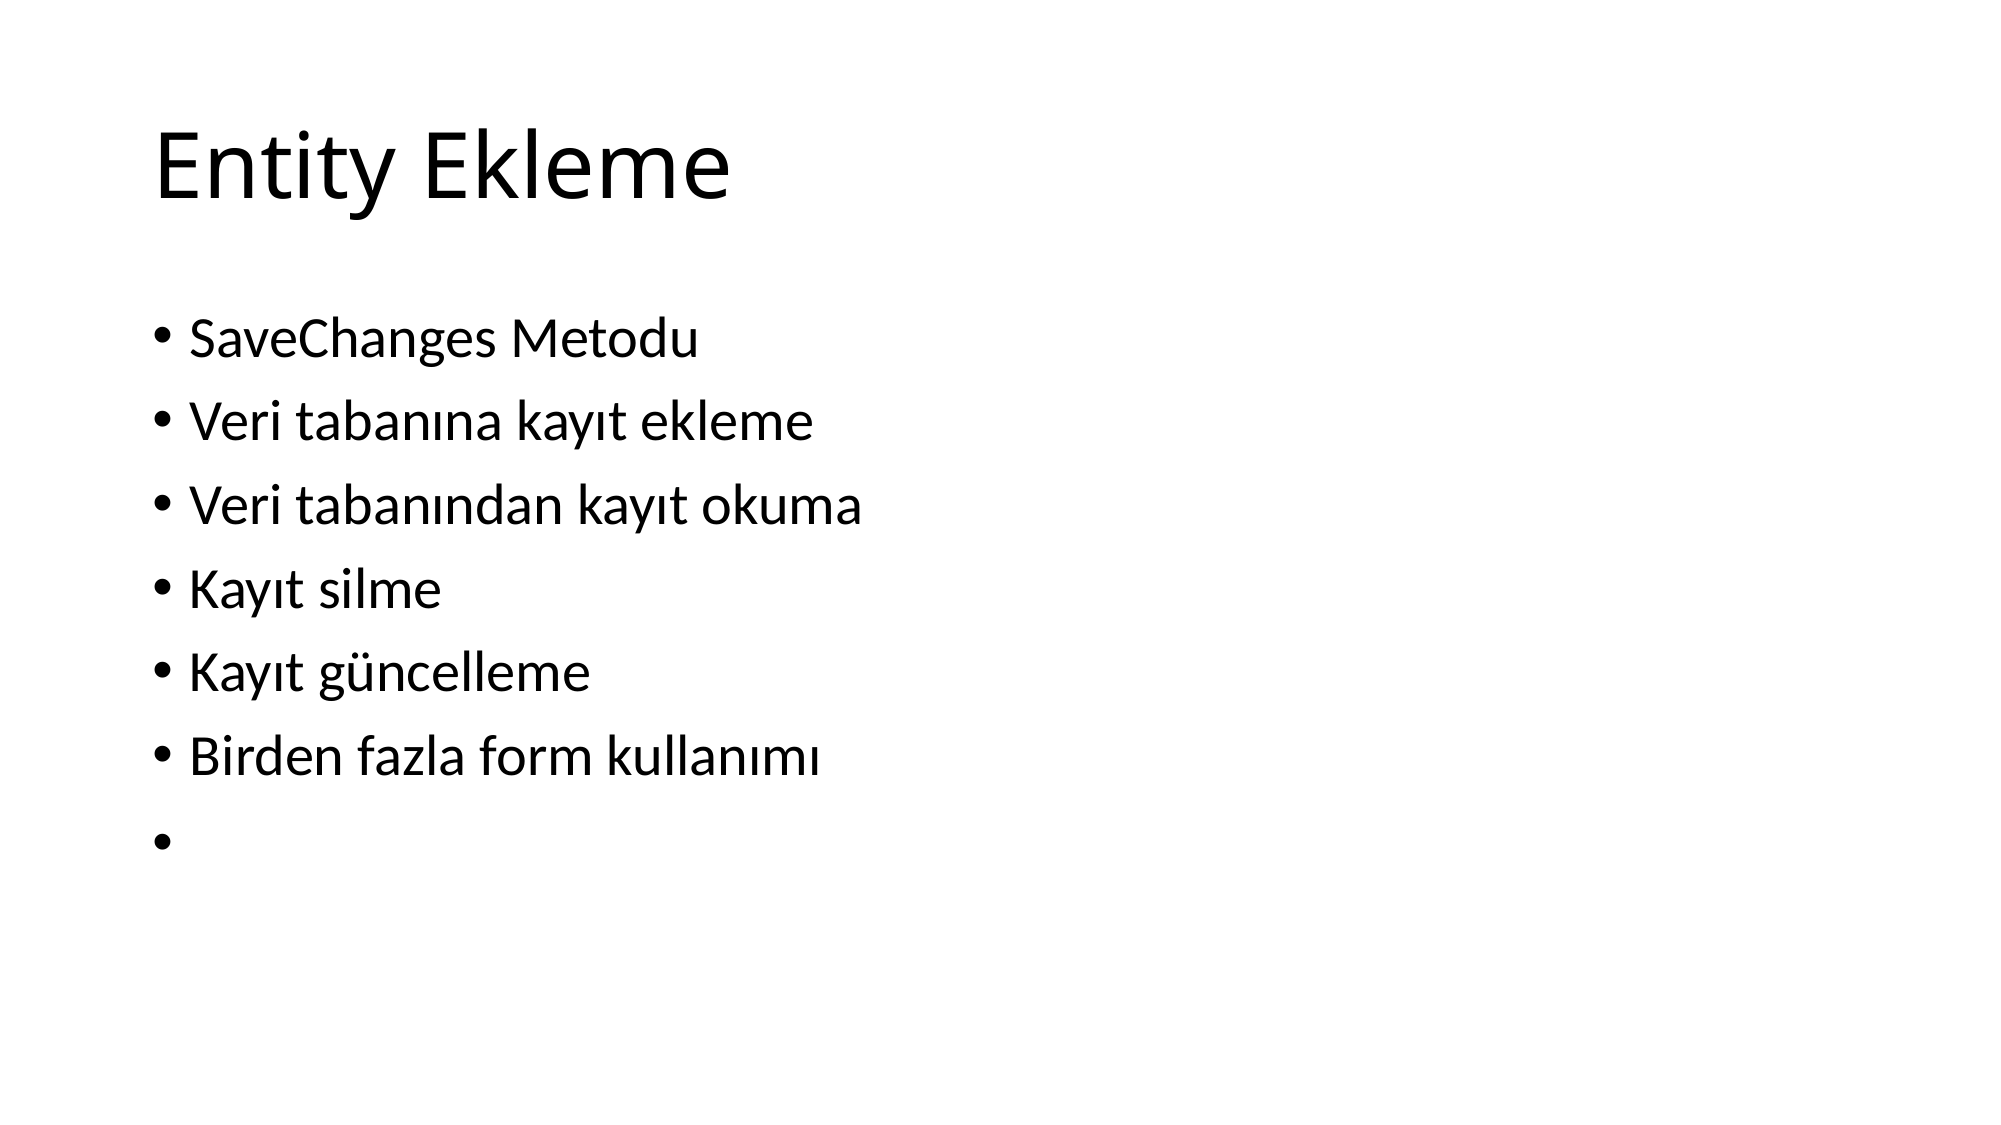

# Entity Ekleme
SaveChanges Metodu
Veri tabanına kayıt ekleme
Veri tabanından kayıt okuma
Kayıt silme
Kayıt güncelleme
Birden fazla form kullanımı